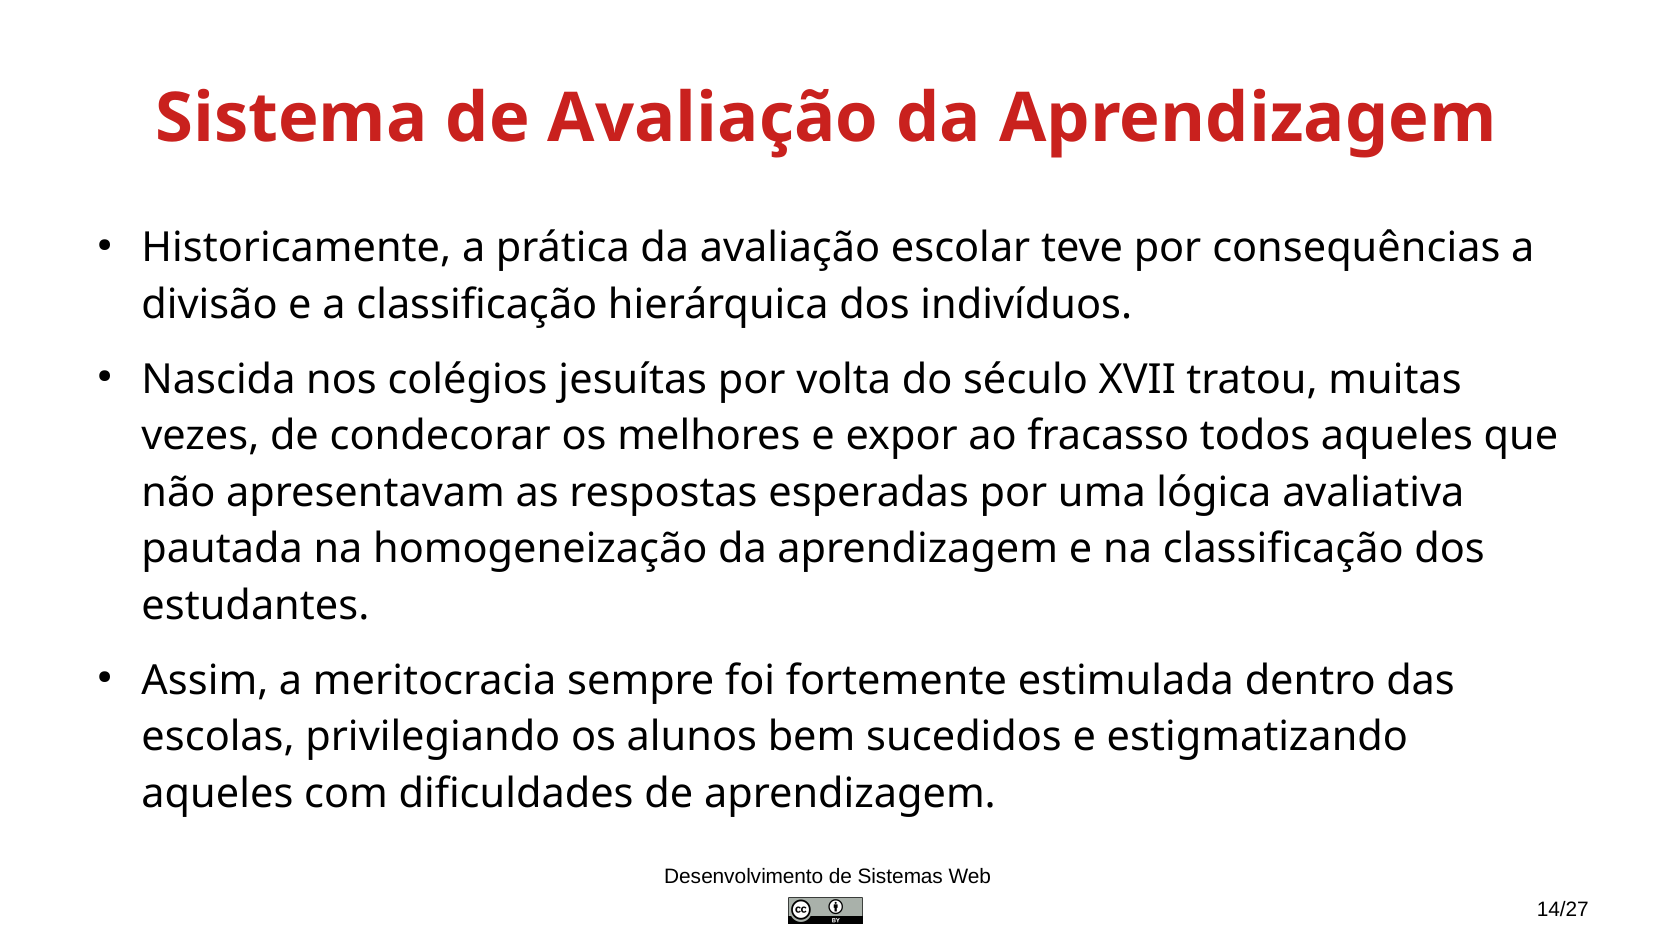

# Sistema de Avaliação da Aprendizagem
Historicamente, a prática da avaliação escolar teve por consequências a divisão e a classificação hierárquica dos indivíduos.
Nascida nos colégios jesuítas por volta do século XVII tratou, muitas vezes, de condecorar os melhores e expor ao fracasso todos aqueles que não apresentavam as respostas esperadas por uma lógica avaliativa pautada na homogeneização da aprendizagem e na classificação dos estudantes.
Assim, a meritocracia sempre foi fortemente estimulada dentro das escolas, privilegiando os alunos bem sucedidos e estigmatizando aqueles com dificuldades de aprendizagem.
14